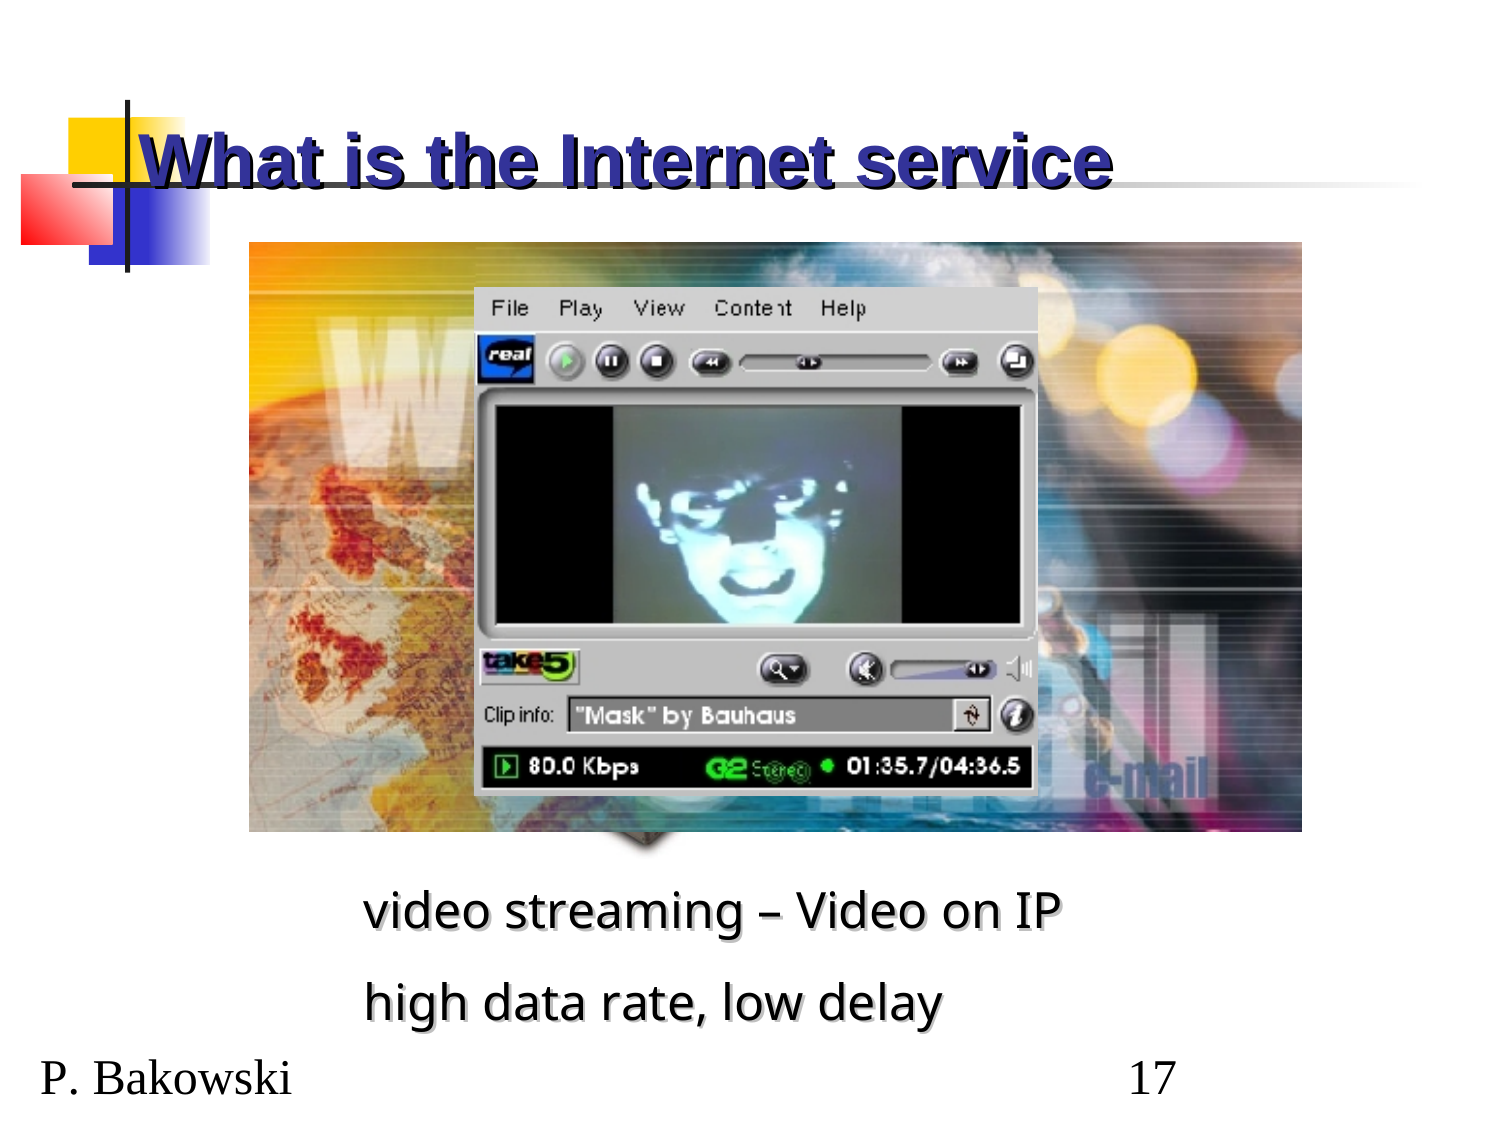

# What is the Internet service
video streaming – Video on IP
high data rate, low delay
P.Bakowski
17